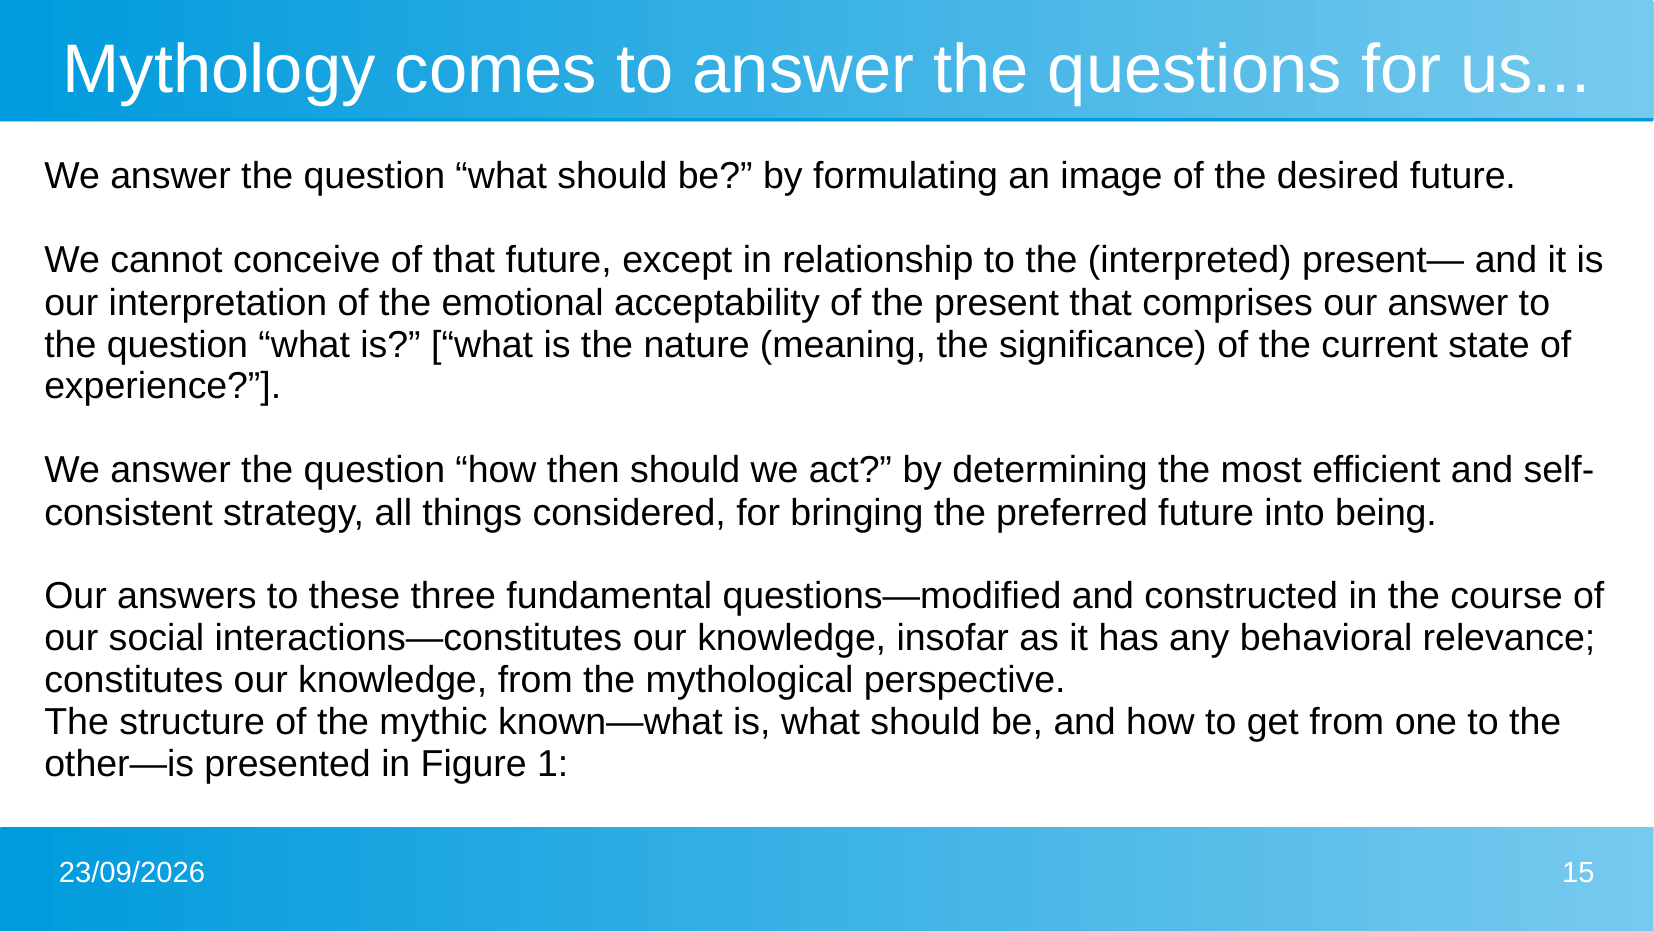

# Mythology comes to answer the questions for us...
We answer the question “what should be?” by formulating an image of the desired future.
We cannot conceive of that future, except in relationship to the (interpreted) present— and it is our interpretation of the emotional acceptability of the present that comprises our answer to the question “what is?” [“what is the nature (meaning, the significance) of the current state of experience?”].
We answer the question “how then should we act?” by determining the most efficient and self-consistent strategy, all things considered, for bringing the preferred future into being.
Our answers to these three fundamental questions—modified and constructed in the course of our social interactions—constitutes our knowledge, insofar as it has any behavioral relevance; constitutes our knowledge, from the mythological perspective.
The structure of the mythic known—what is, what should be, and how to get from one to the other—is presented in Figure 1:
15